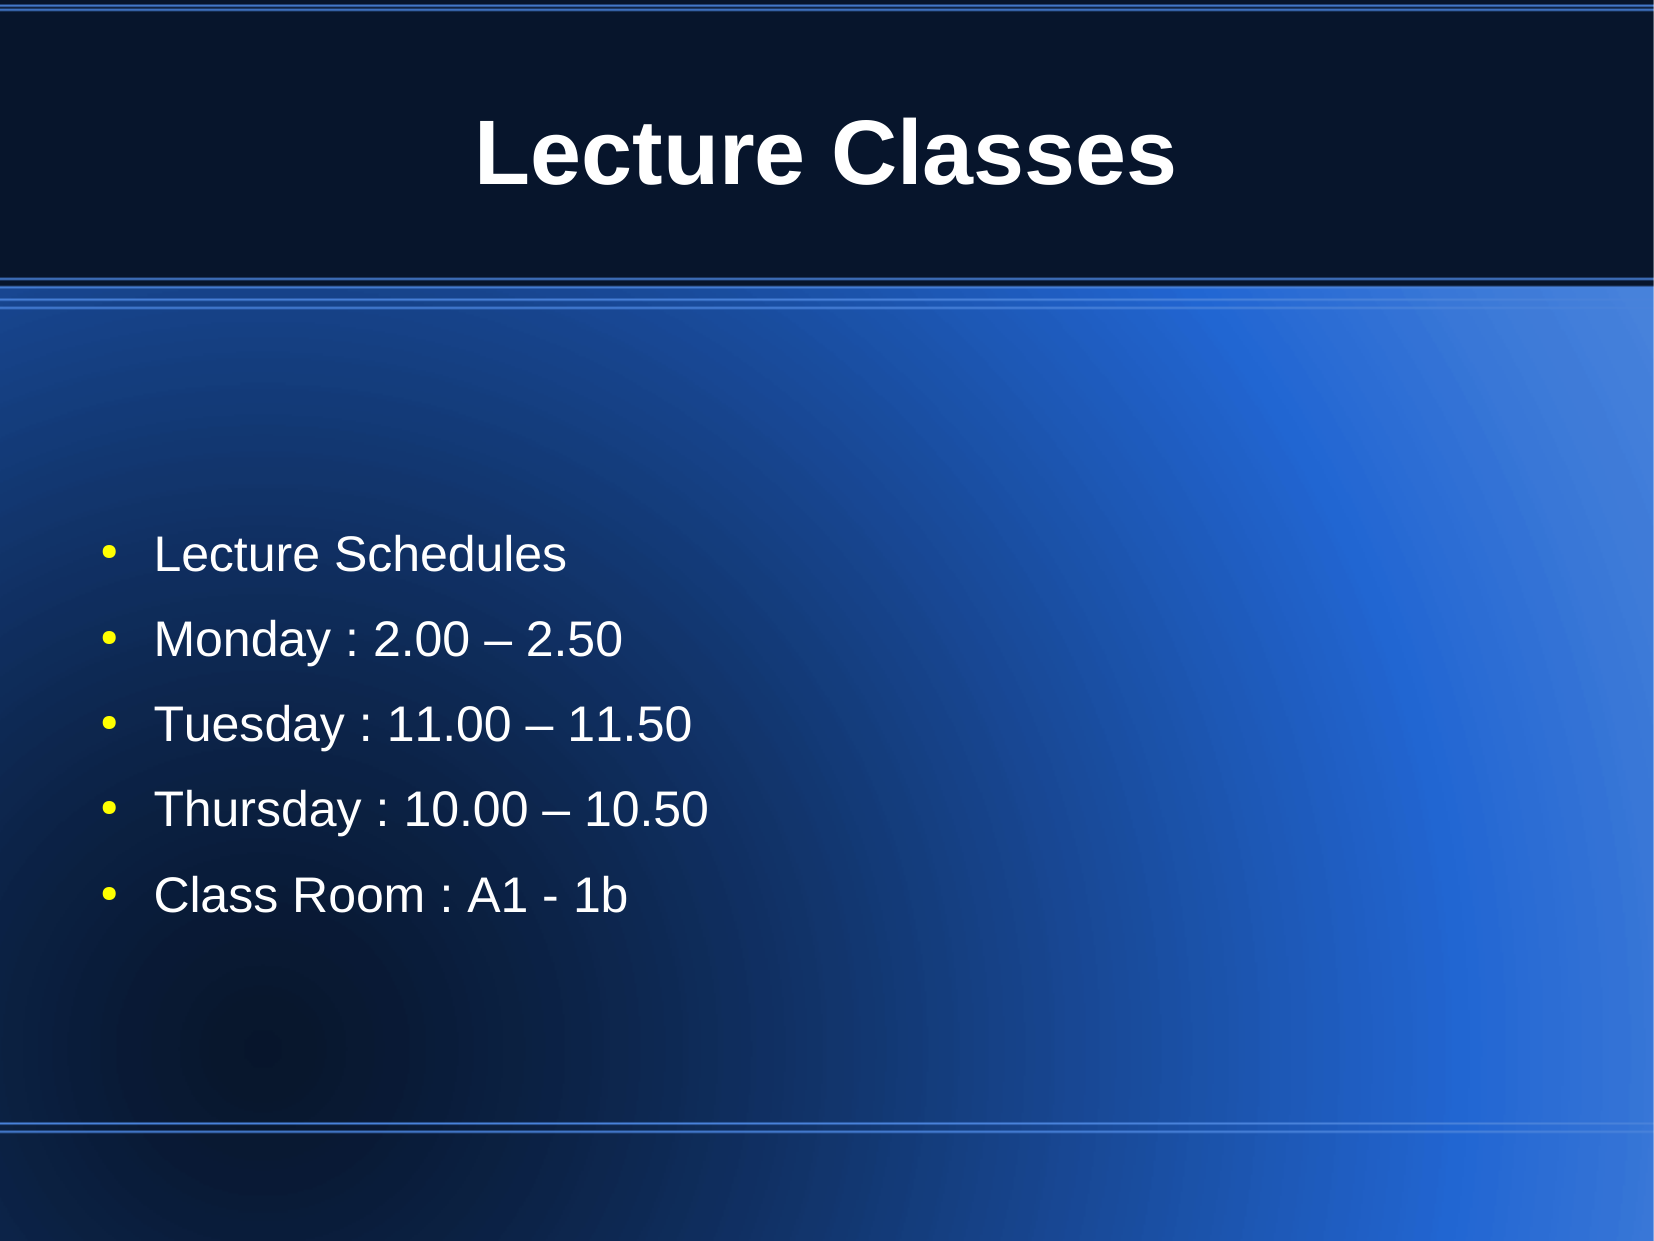

# Lecture Classes
Lecture Schedules
Monday : 2.00 – 2.50
Tuesday : 11.00 – 11.50
Thursday : 10.00 – 10.50
Class Room : A1 - 1b